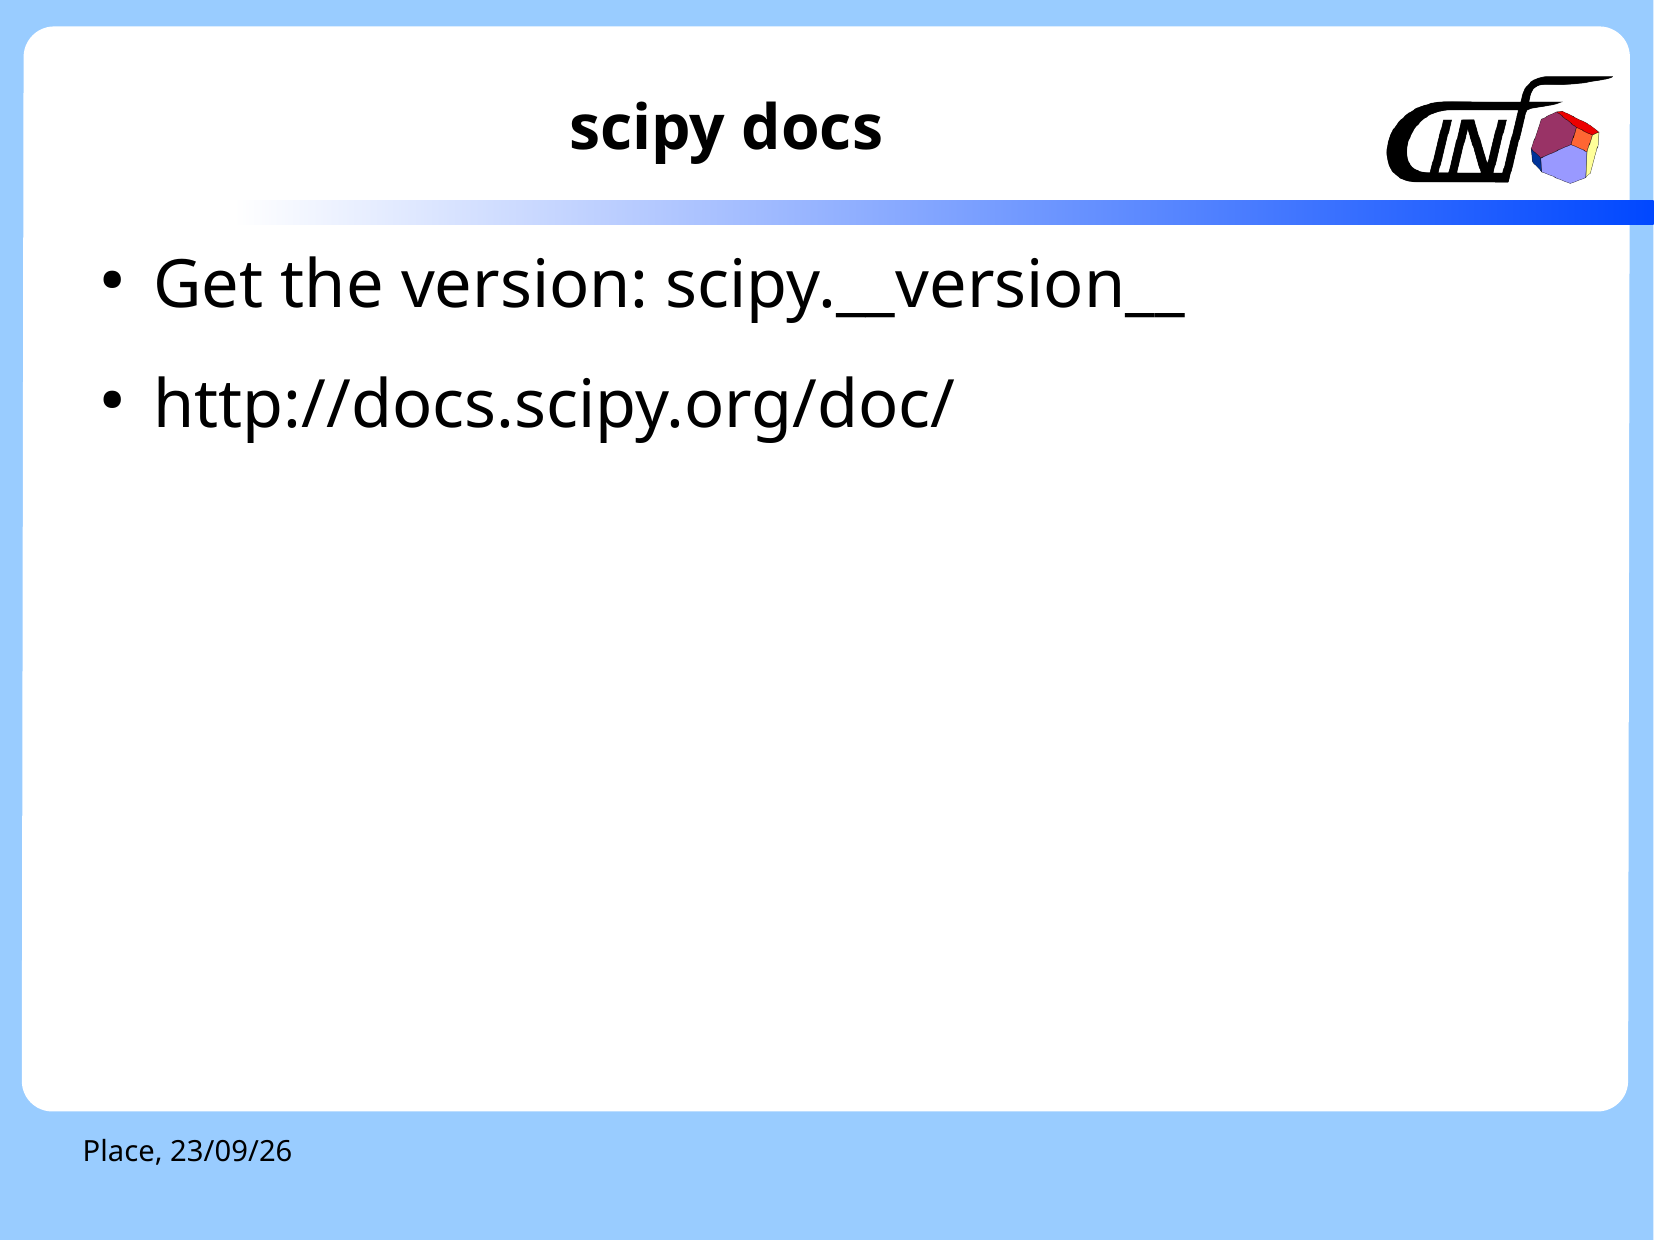

# scipy docs
Get the version: scipy.__version__
http://docs.scipy.org/doc/